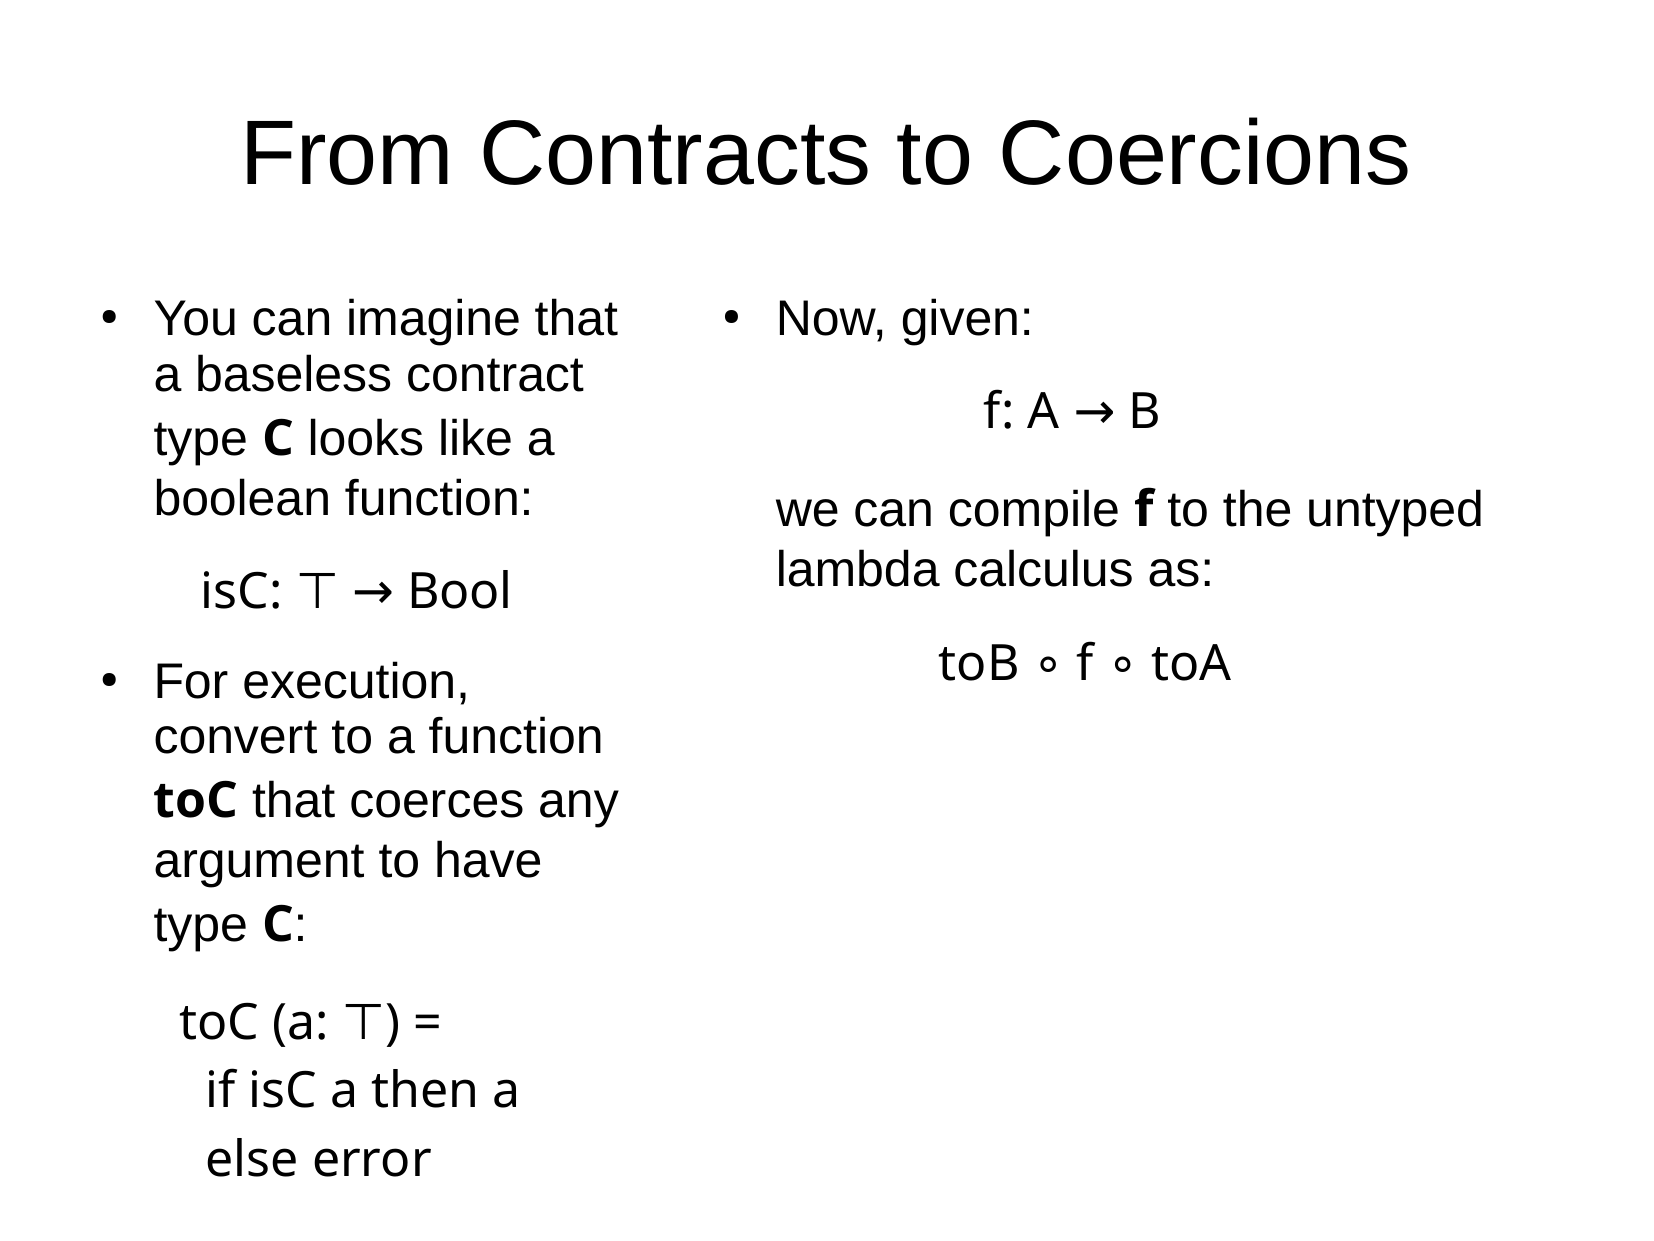

# From Contracts to Coercions
You can imagine that a baseless contract type C looks like a boolean function:
 isC: ⊤ → Bool
For execution, convert to a function toC that coerces any argument to have type C:
 toC (a: ⊤) =
 if isC a then a
 else error
Now, given:
 f: A → B
we can compile f to the untyped lambda calculus as:
 toB ∘ f ∘ toA